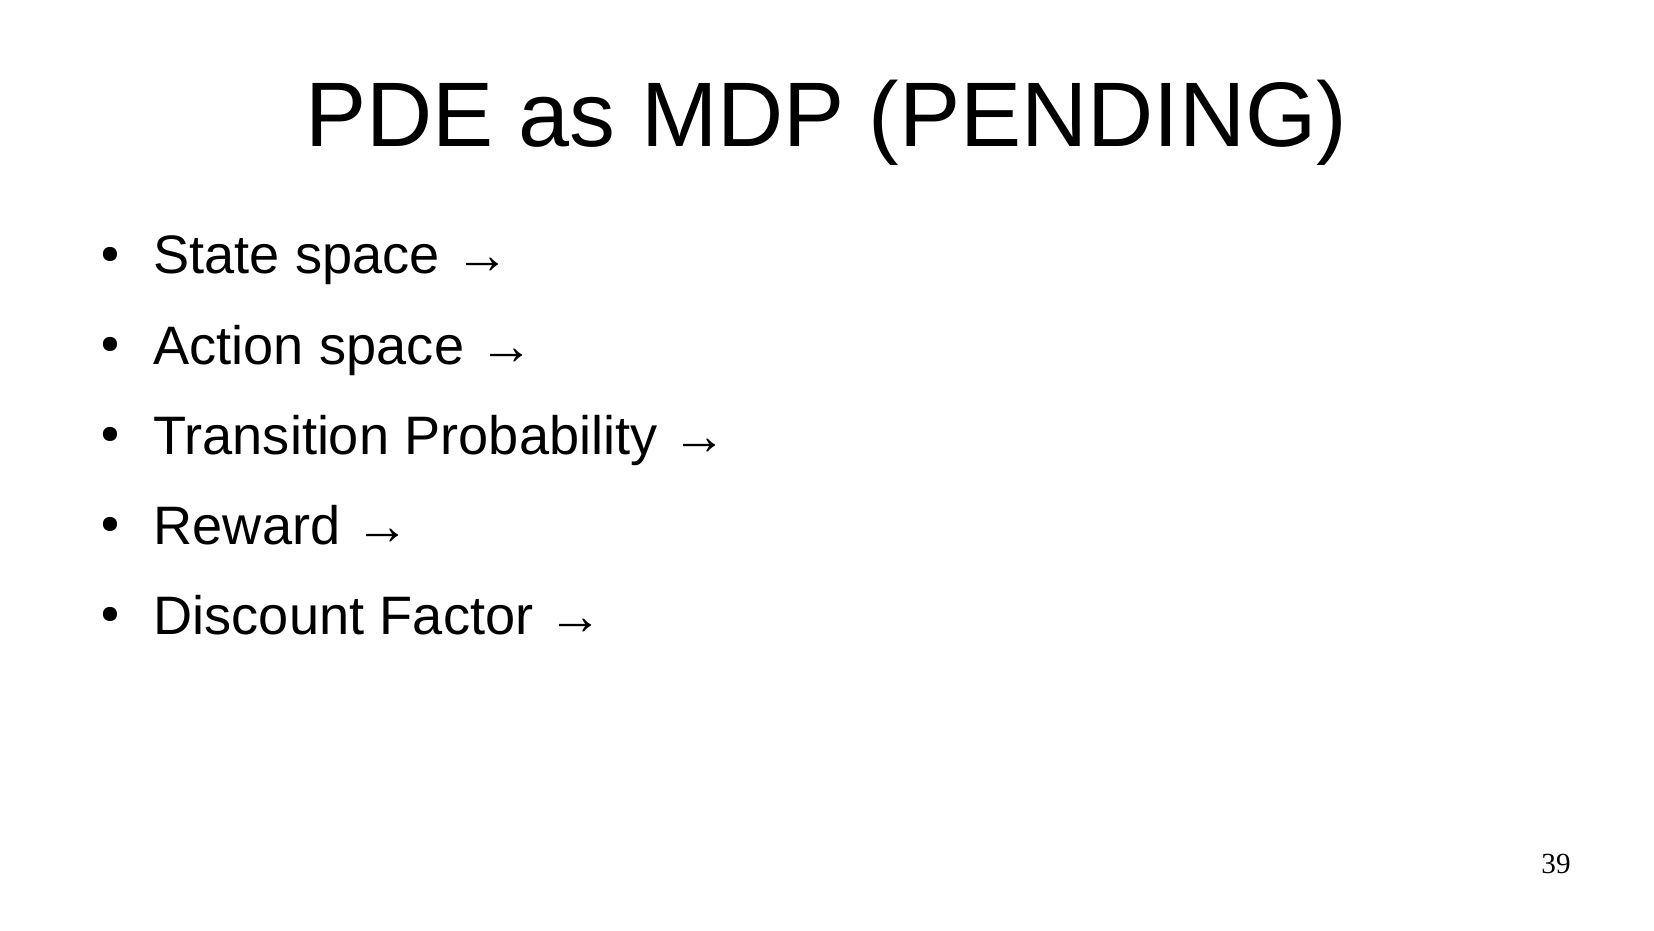

# PDE as MDP (PENDING)
State space →
Action space →
Transition Probability →
Reward →
Discount Factor →
39